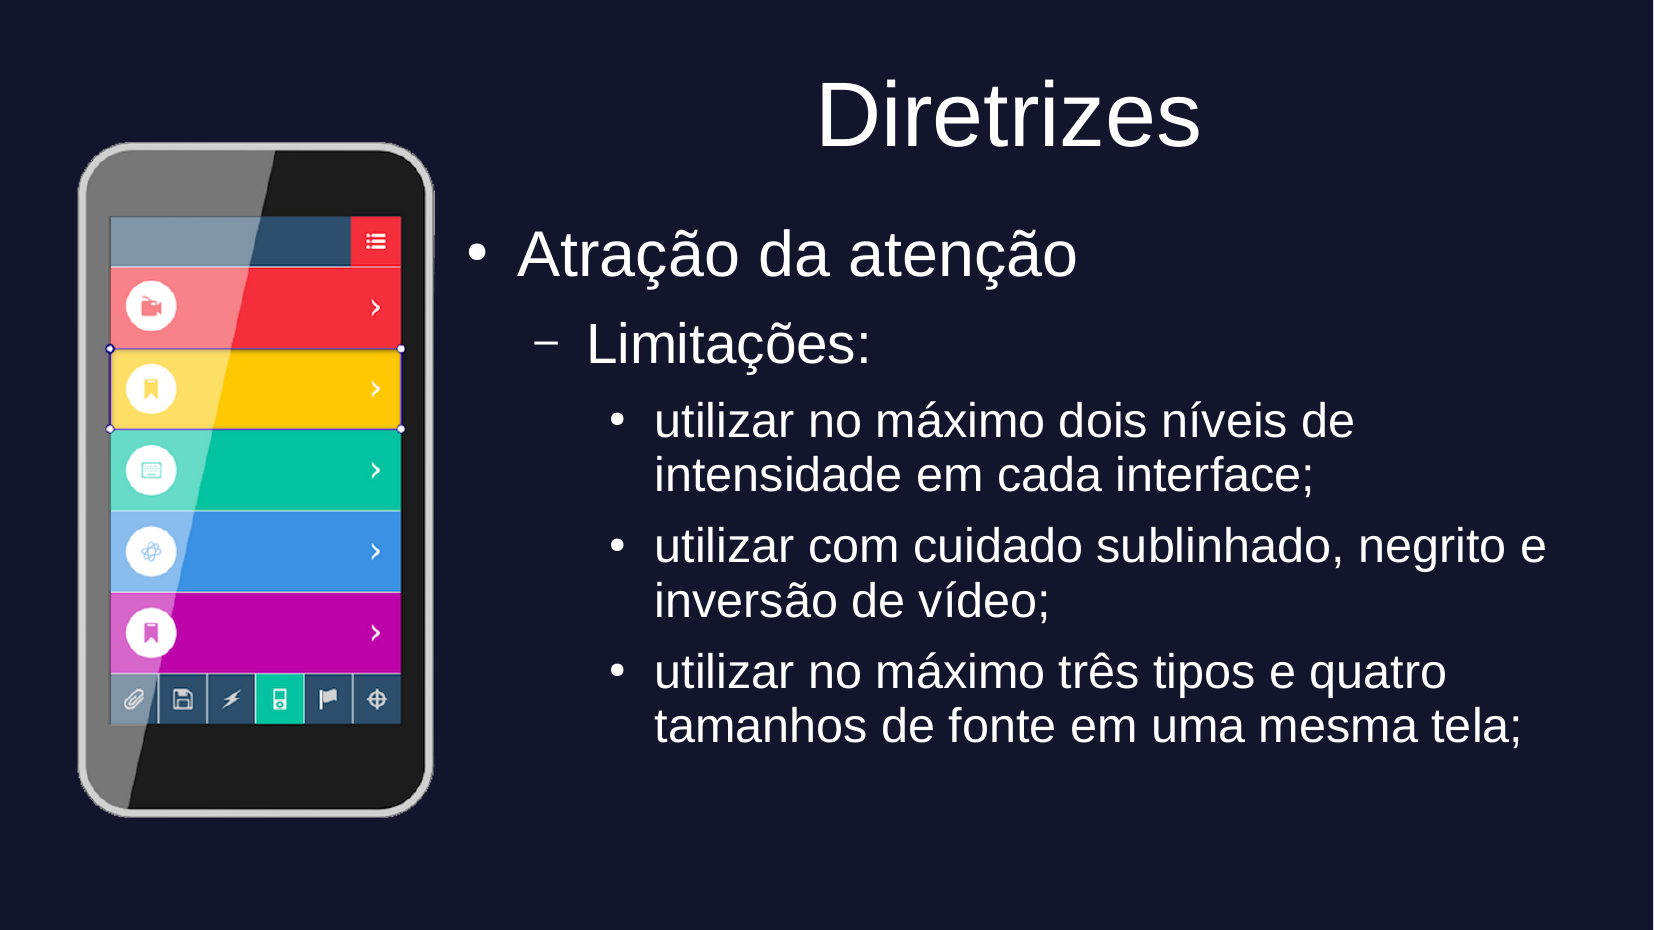

# Diretrizes
Atração da atenção
Limitações:
utilizar no máximo dois níveis de intensidade em cada interface;
utilizar com cuidado sublinhado, negrito e inversão de vídeo;
utilizar no máximo três tipos e quatro tamanhos de fonte em uma mesma tela;